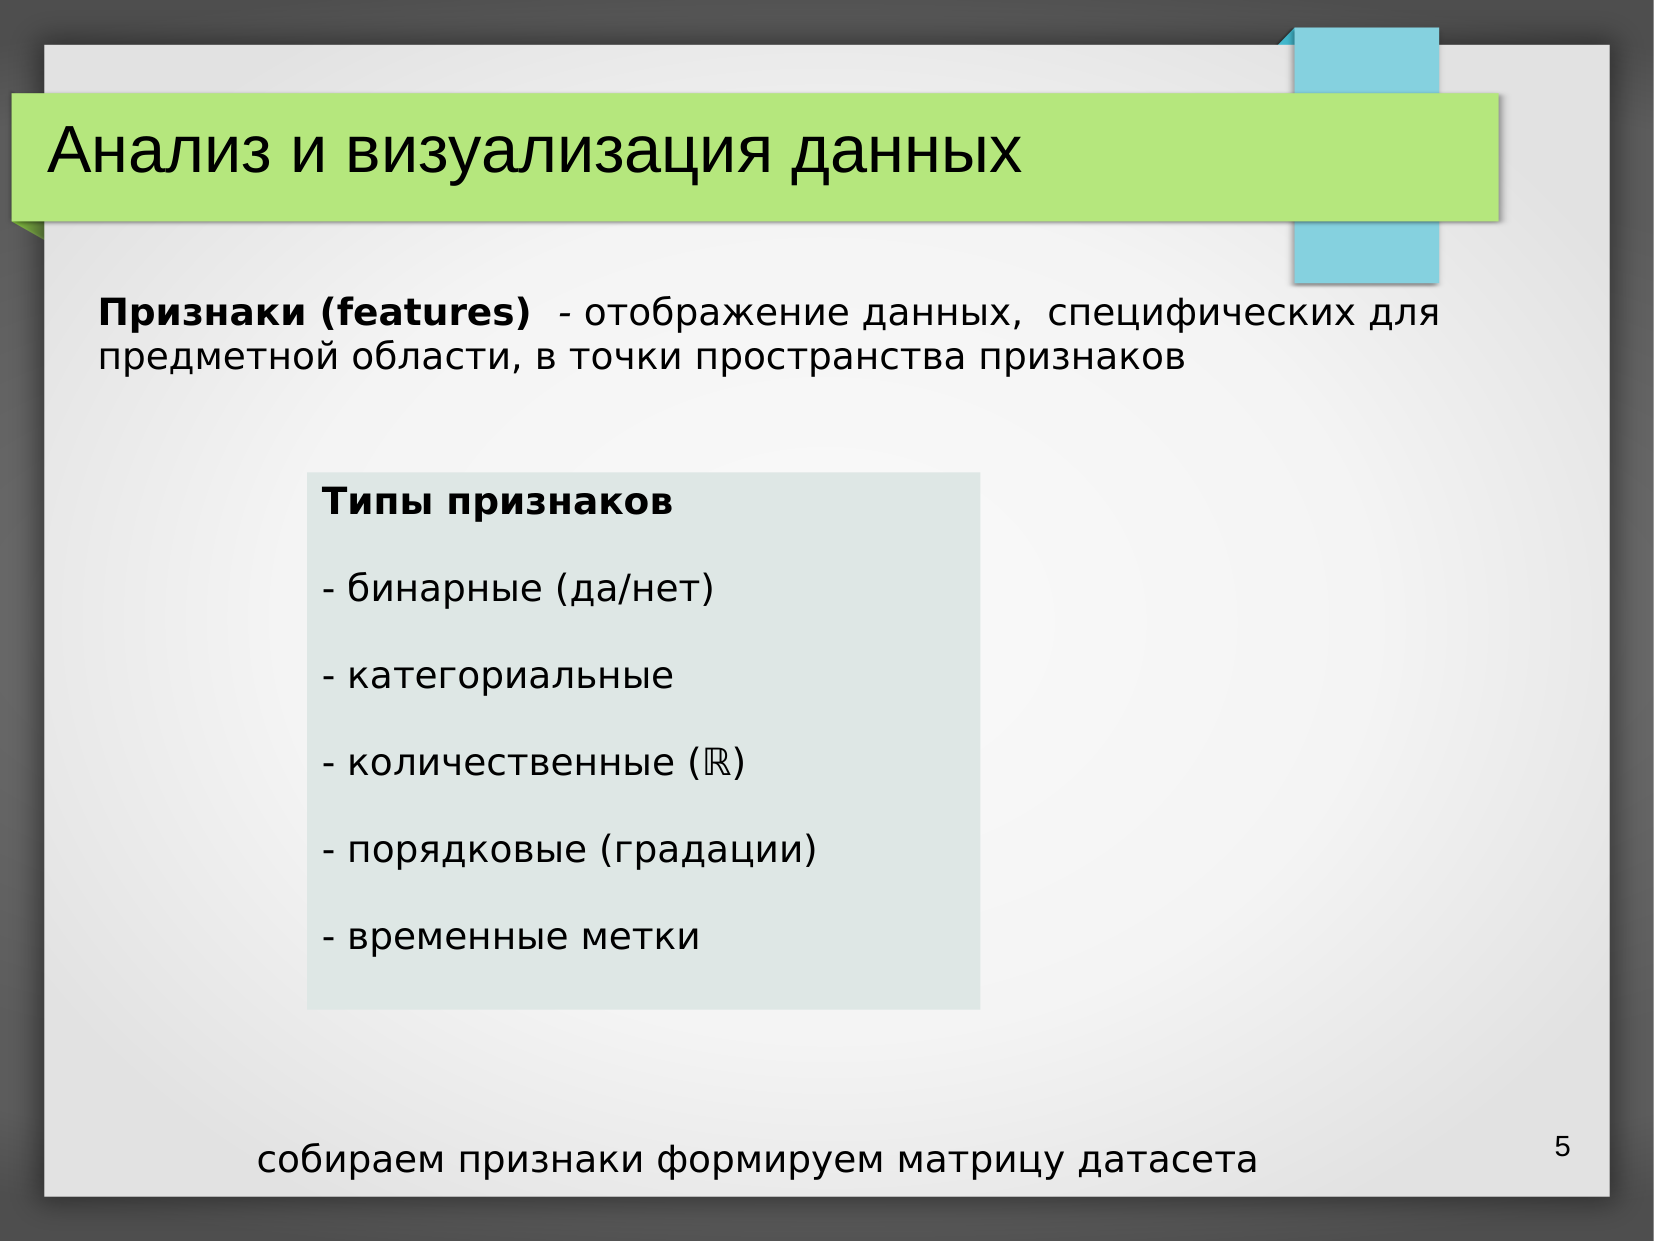

# Анализ и визуализация данных
Признаки (features) - отображение данных, специфических для предметной области, в точки пространства признаков
Типы признаков
- бинарные (да/нет)
- категориальные
- количественные (ℝ)
- порядковые (градации)
- временные метки
собираем признаки формируем матрицу датасета
5